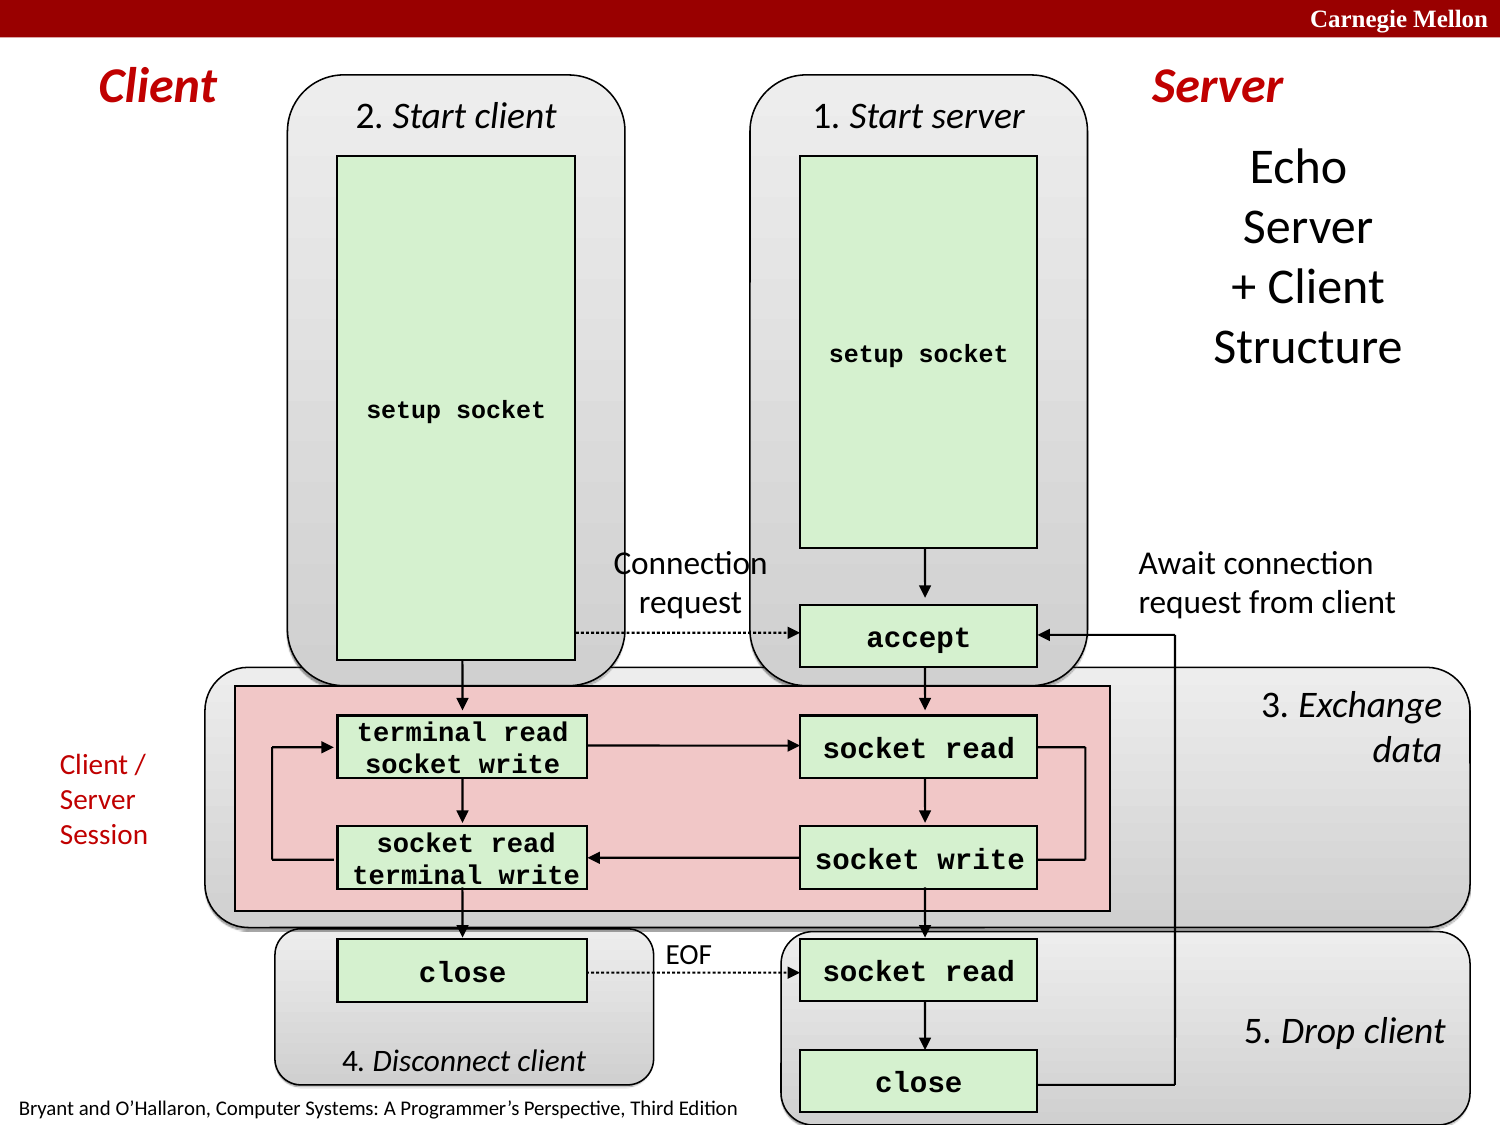

Server
Client
2. Start client
1. Start server
# Echo Server + Client Structure
setup socket
setup socket
Connection
request
Await connection
request from client
accept
EOF
socket read
close
close
terminal read
socket write
socket read
socket read
terminal write
socket write
3. Exchange
data
Client / Server
Session
4. Disconnect client
5. Drop client